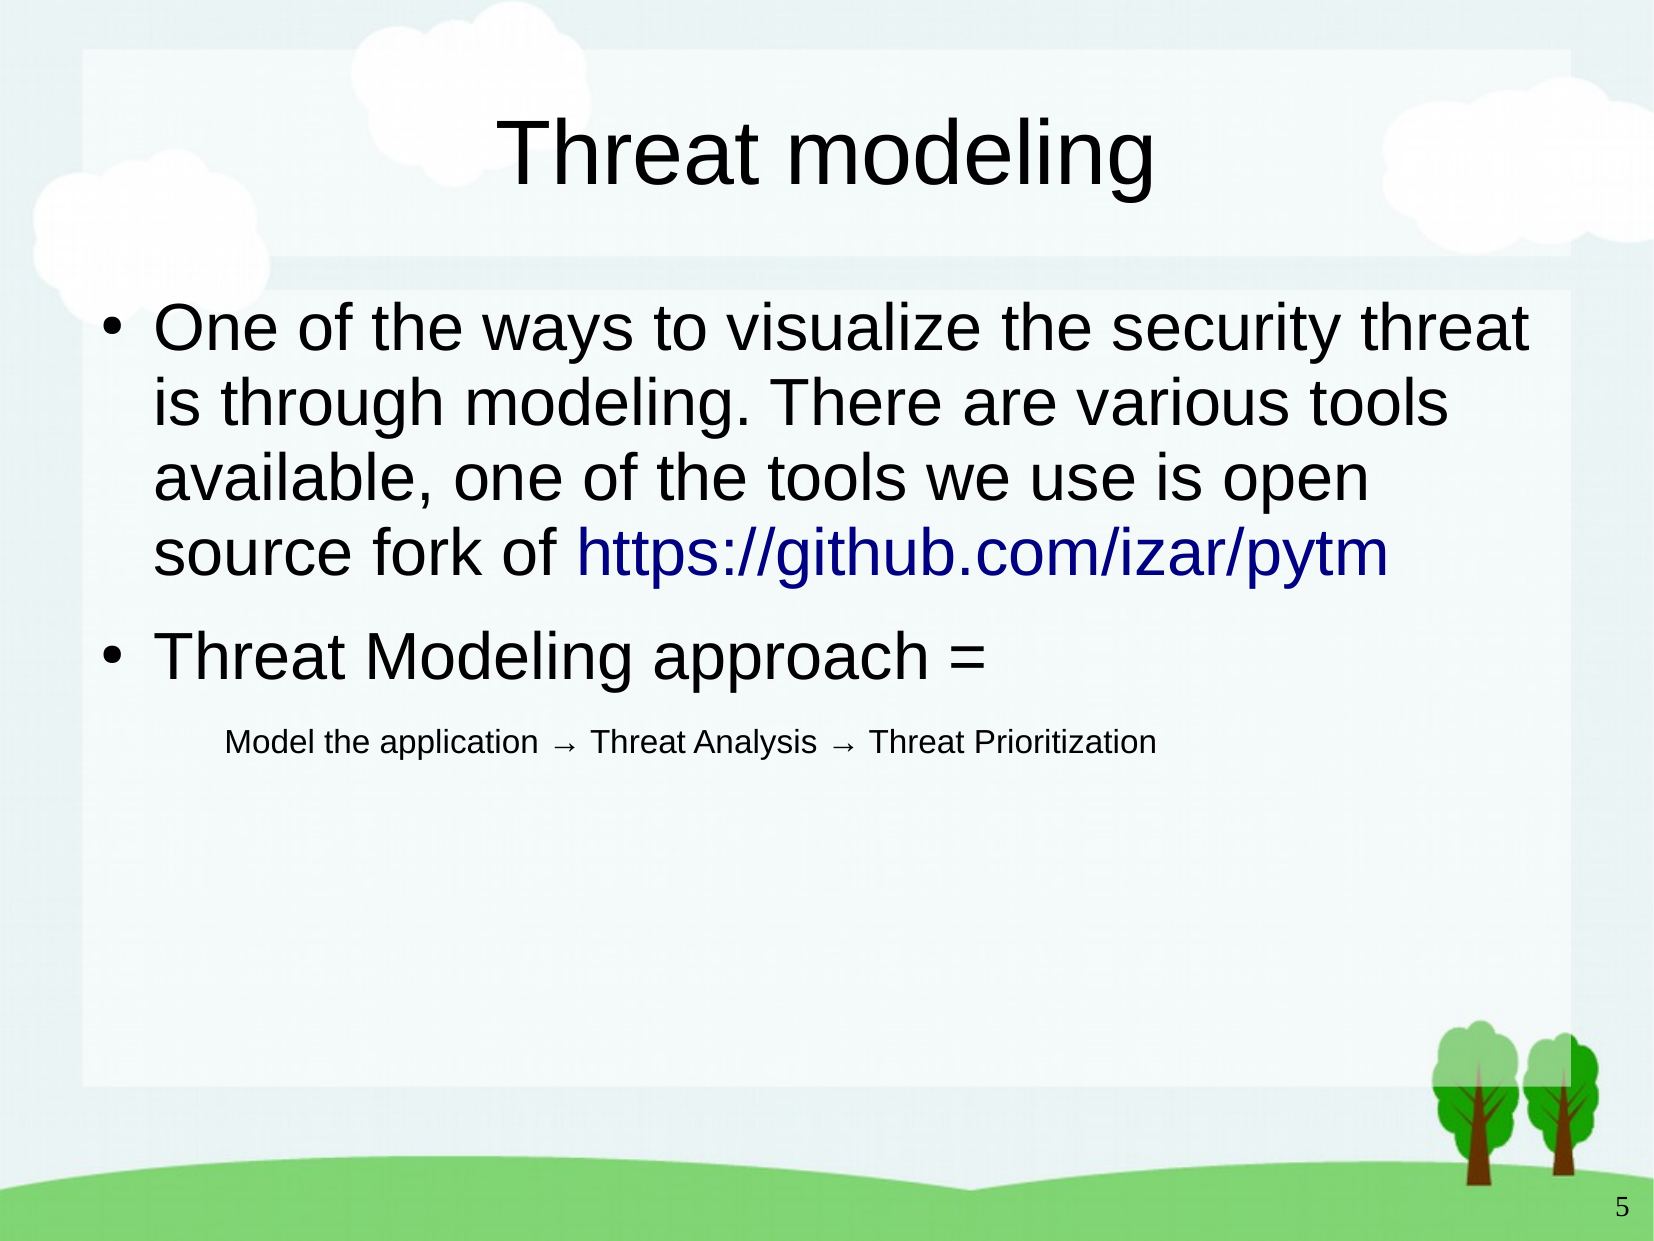

# Threat modeling
One of the ways to visualize the security threat is through modeling. There are various tools available, one of the tools we use is open source fork of https://github.com/izar/pytm
Threat Modeling approach =
Model the application → Threat Analysis → Threat Prioritization
5